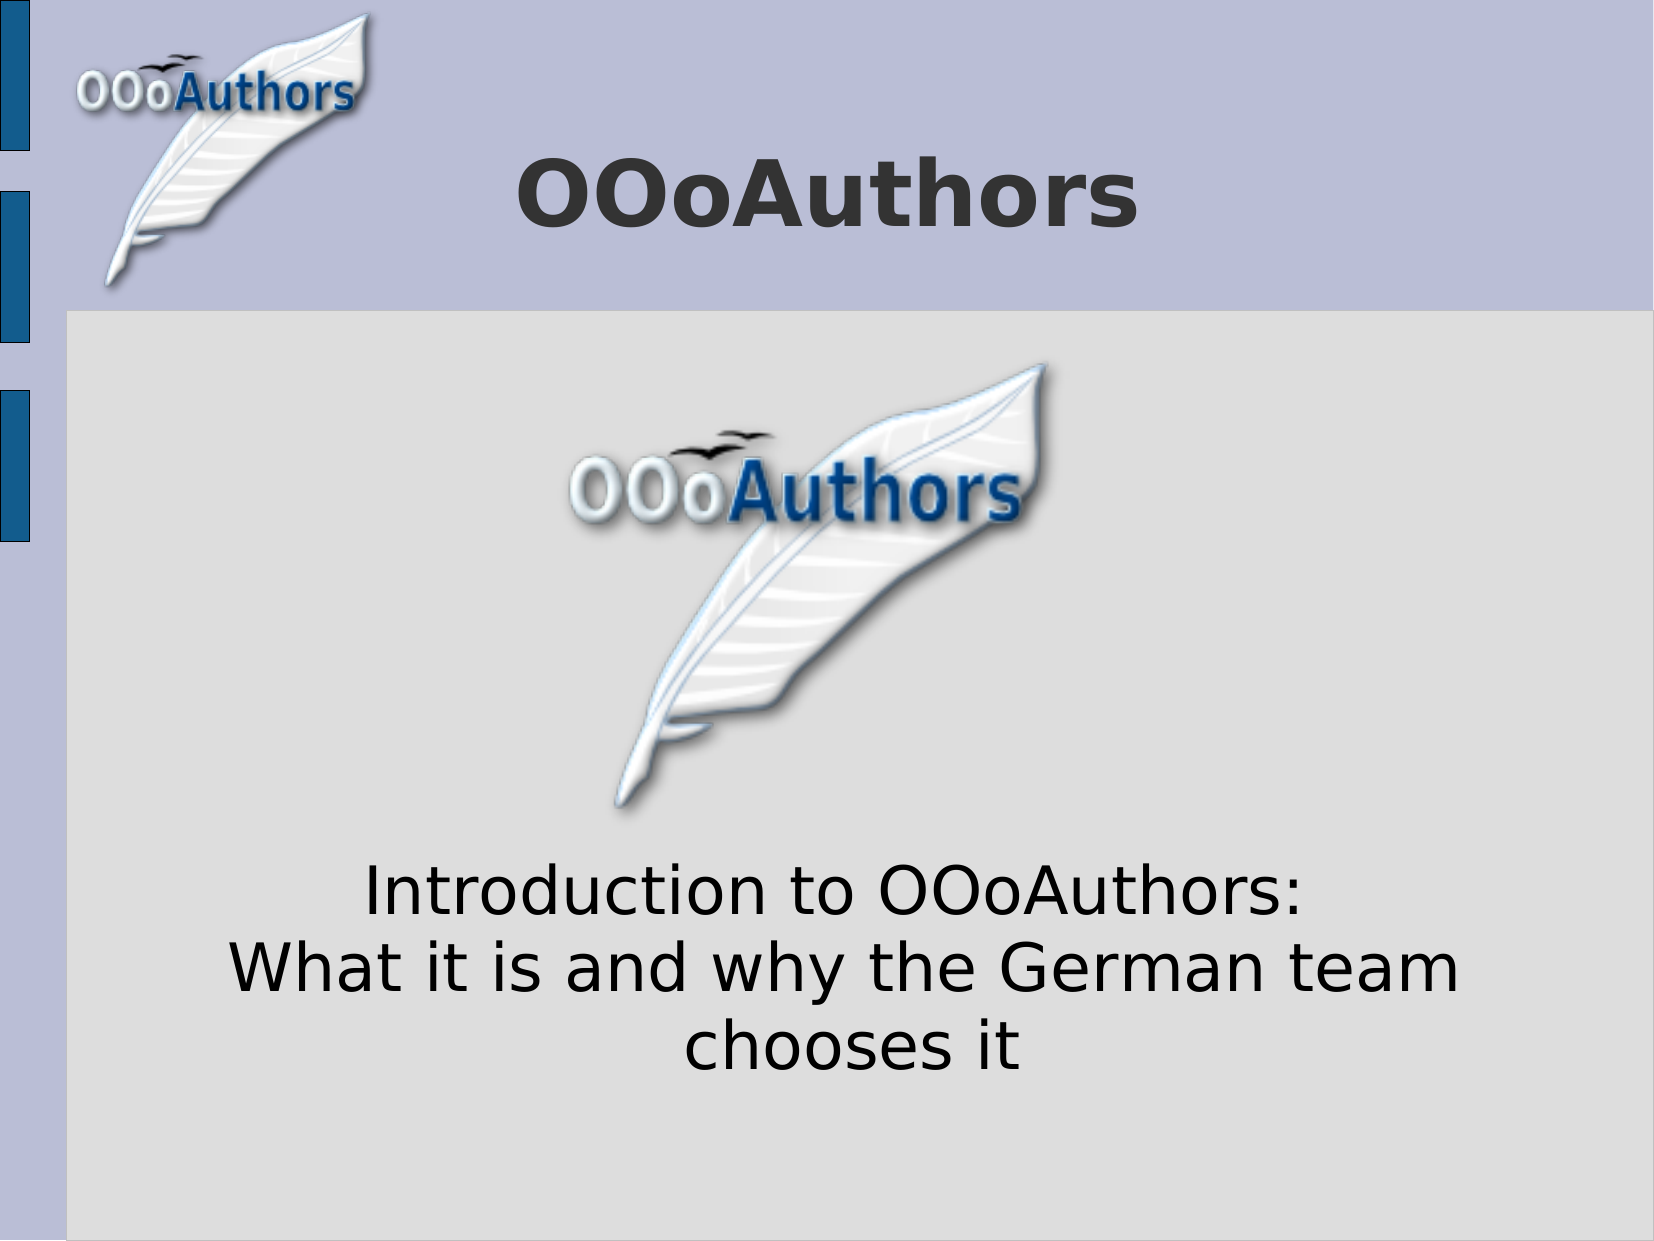

# OOoAuthors
Introduction to OOoAuthors:
What it is and why the German team chooses it